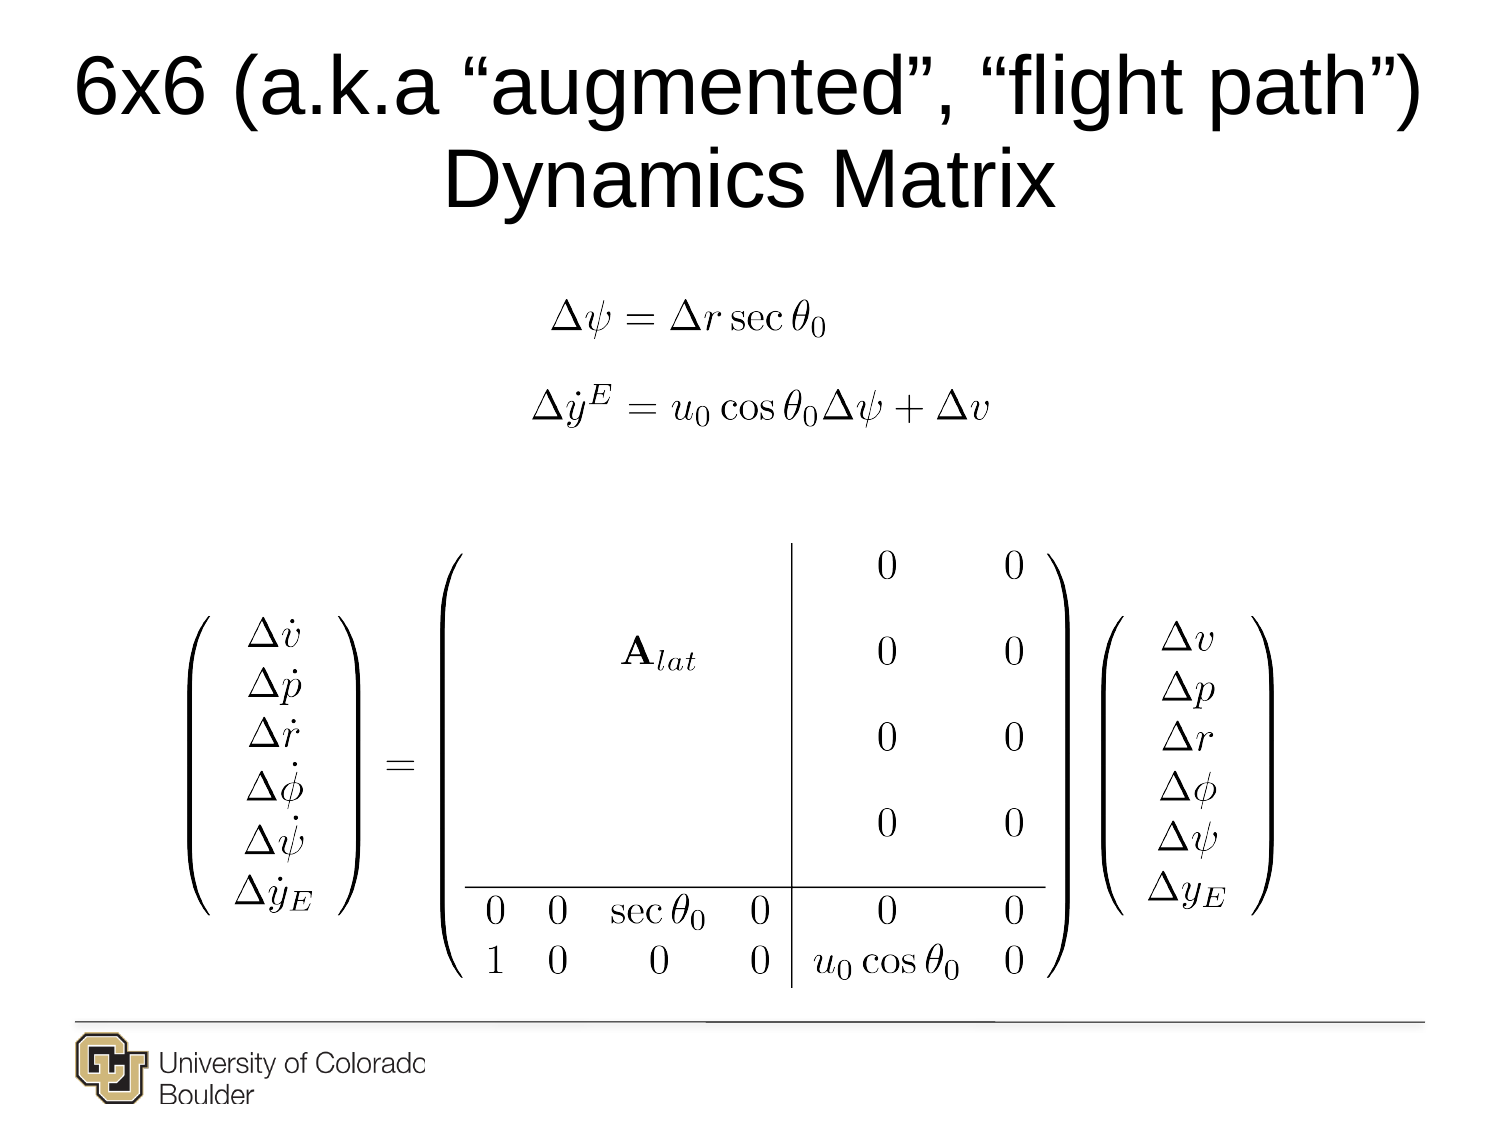

# 6x6 (a.k.a “augmented”, “flight path”) Dynamics Matrix